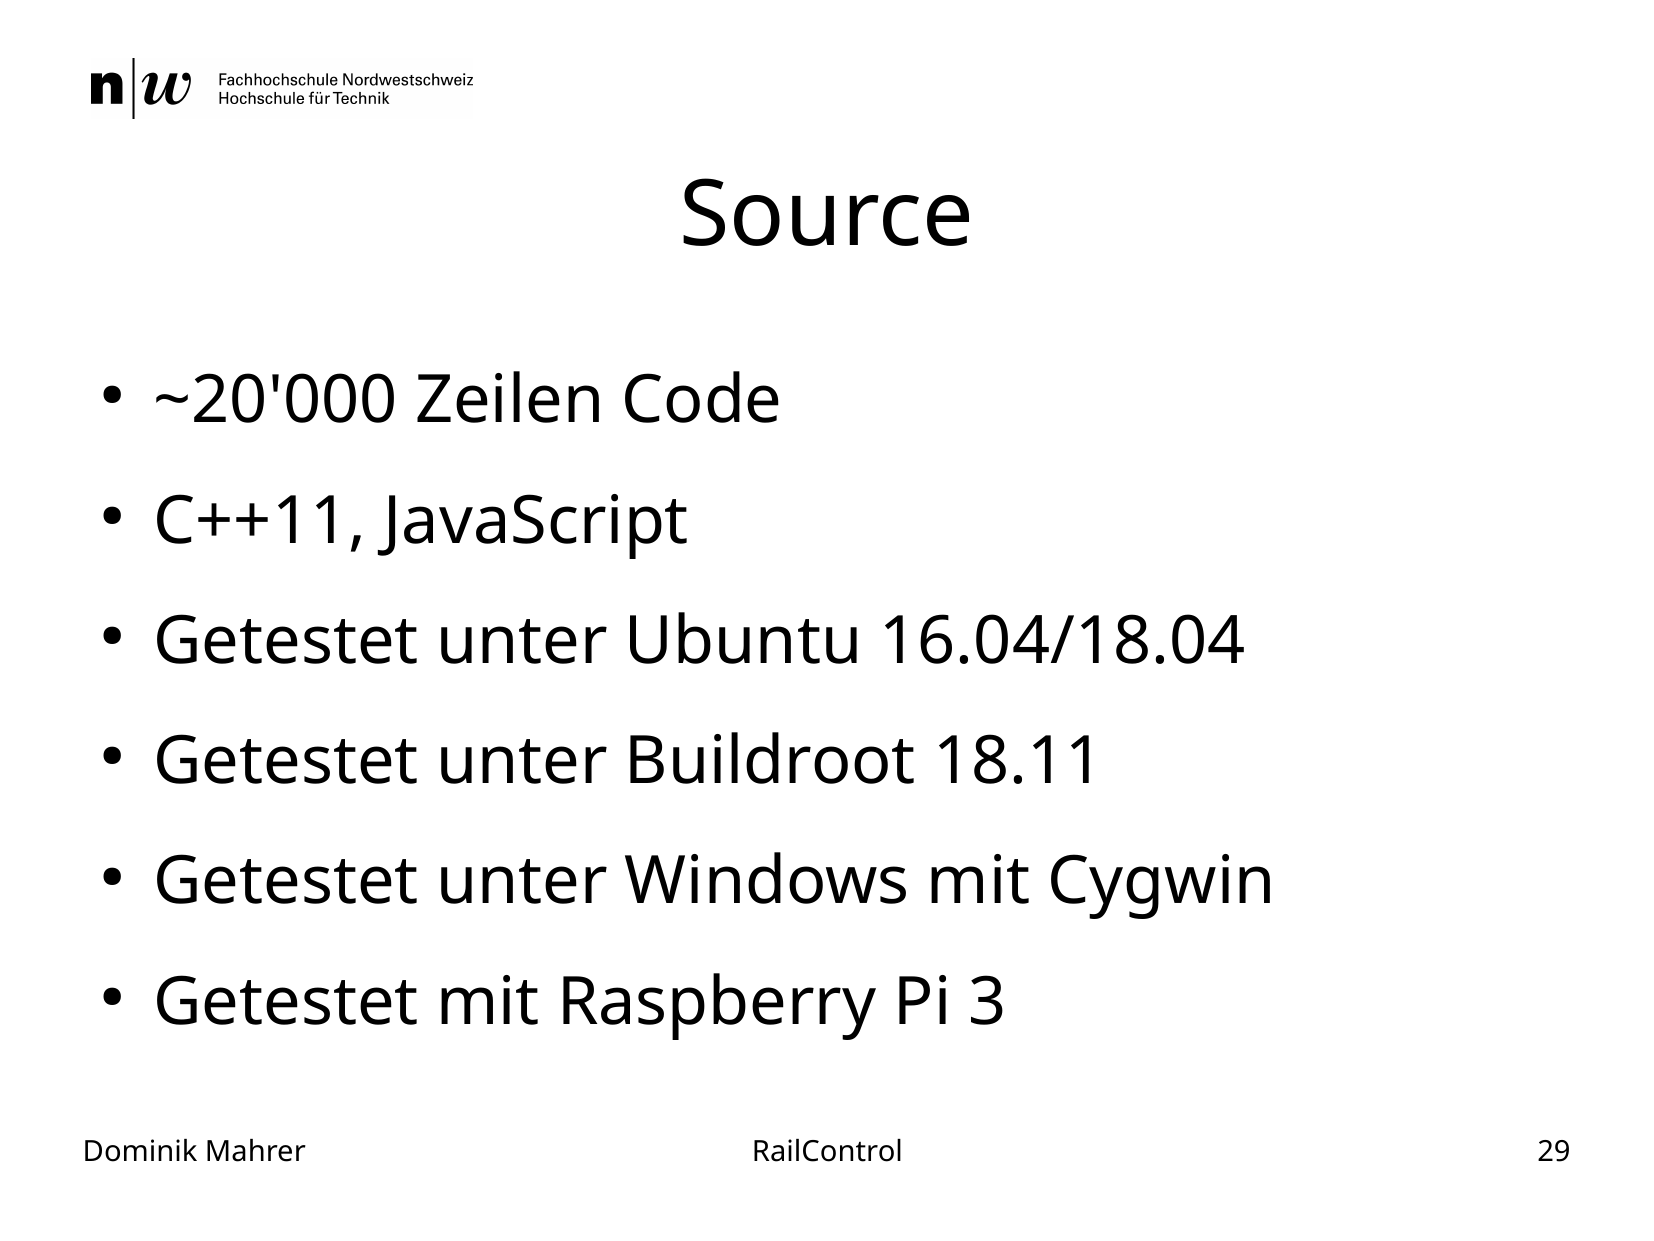

# Source
~20'000 Zeilen Code
C++11, JavaScript
Getestet unter Ubuntu 16.04/18.04
Getestet unter Buildroot 18.11
Getestet unter Windows mit Cygwin
Getestet mit Raspberry Pi 3
Dominik Mahrer
RailControl
29